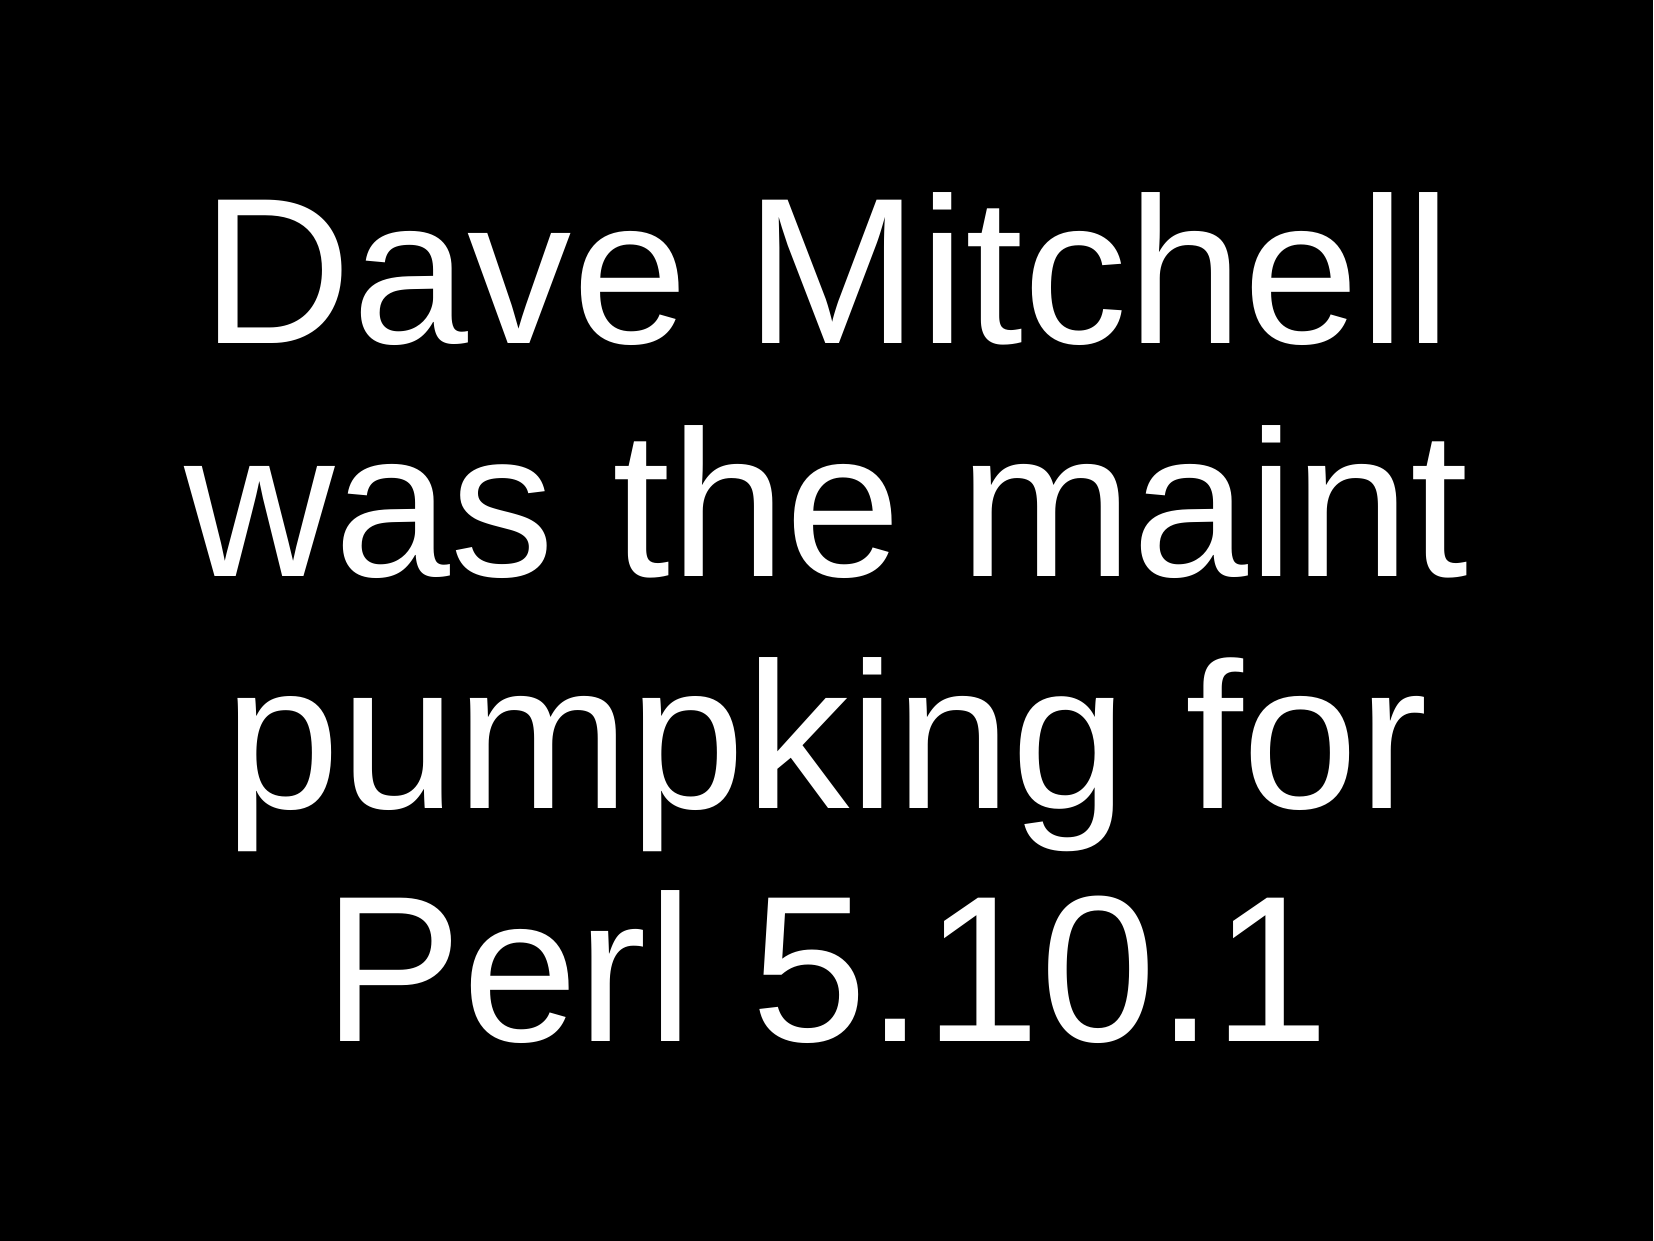

# Dave Mitchell was the maint pumpking for Perl 5.10.1